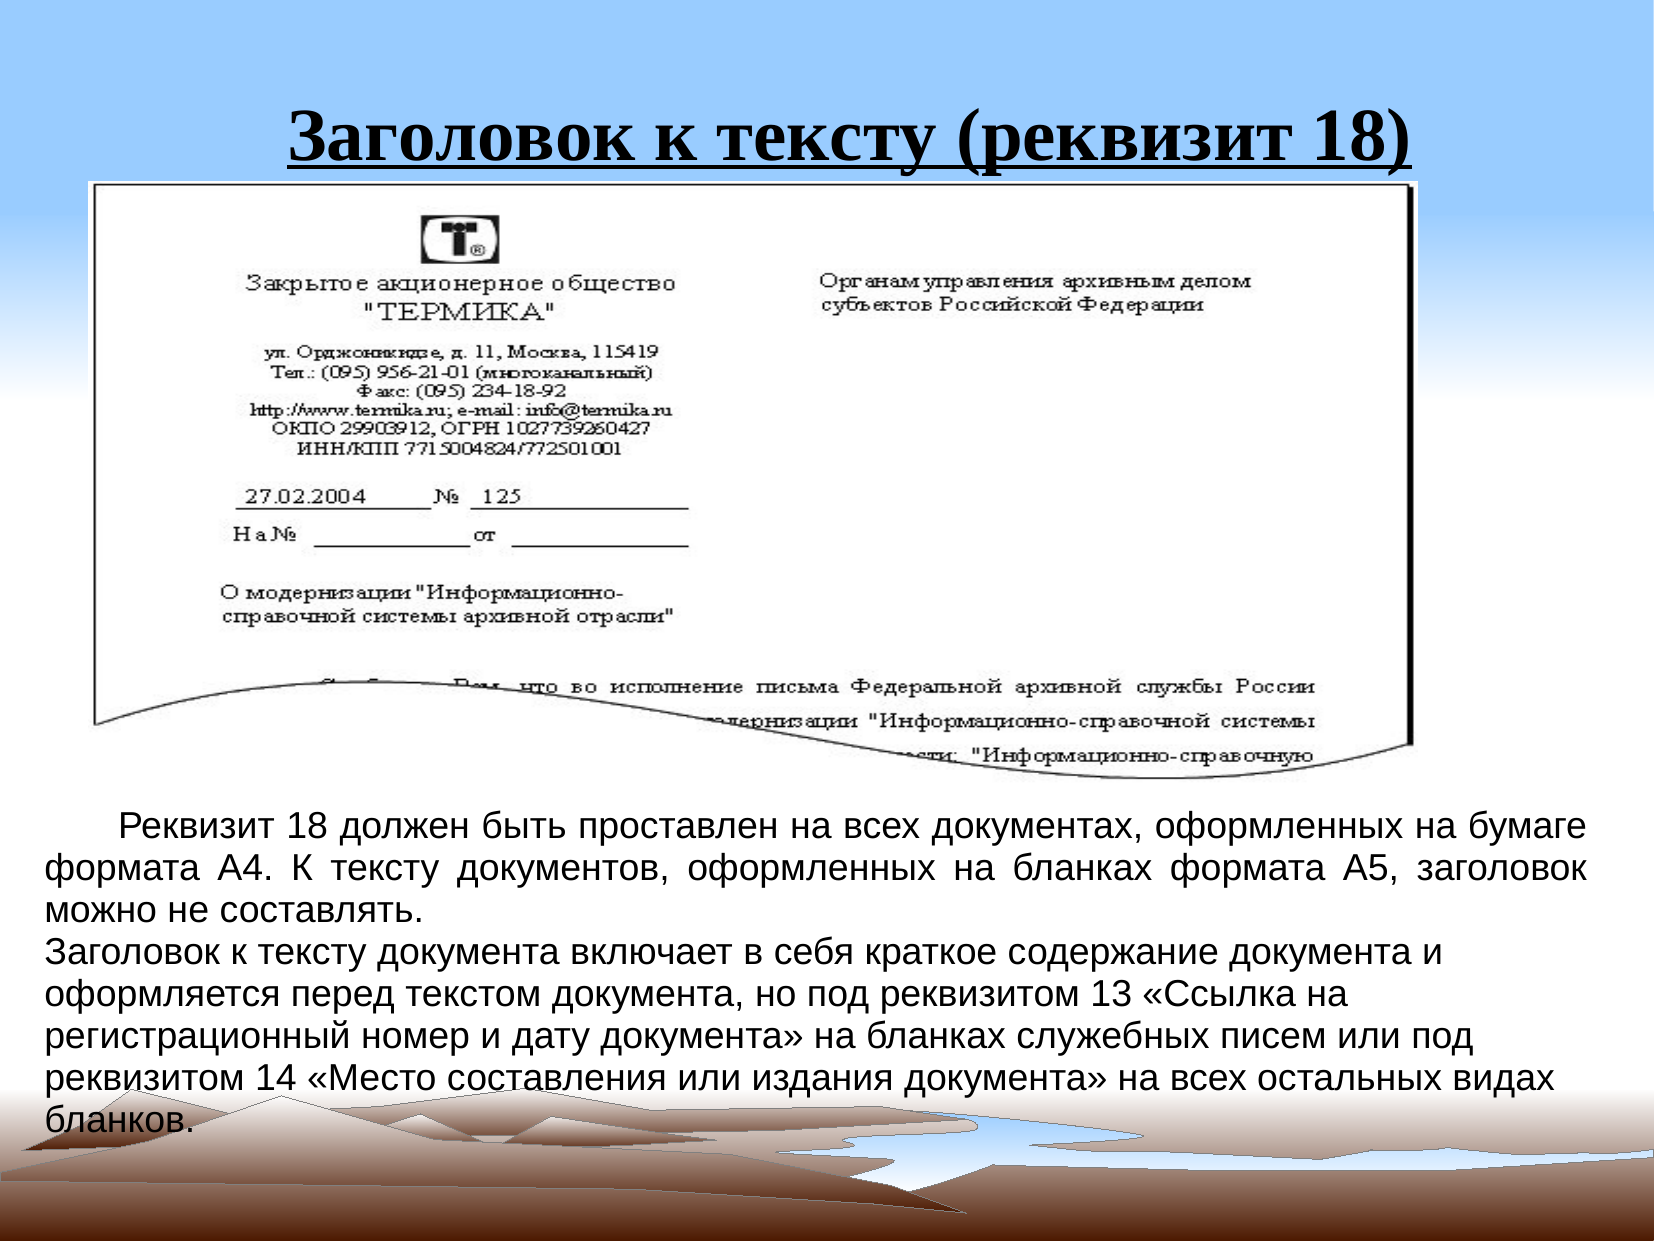

# Заголовок к тексту (реквизит 18)
	Реквизит 18 должен быть проставлен на всех документах, оформленных на бумаге формата А4. К тексту документов, оформленных на бланках формата А5, заголовок можно не составлять.
Заголовок к тексту документа включает в себя краткое содержание документа и оформляется перед текстом документа, но под реквизитом 13 «Ссылка на регистрационный номер и дату документа» на бланках служебных писем или под реквизитом 14 «Место составления или издания документа» на всех остальных видах бланков.